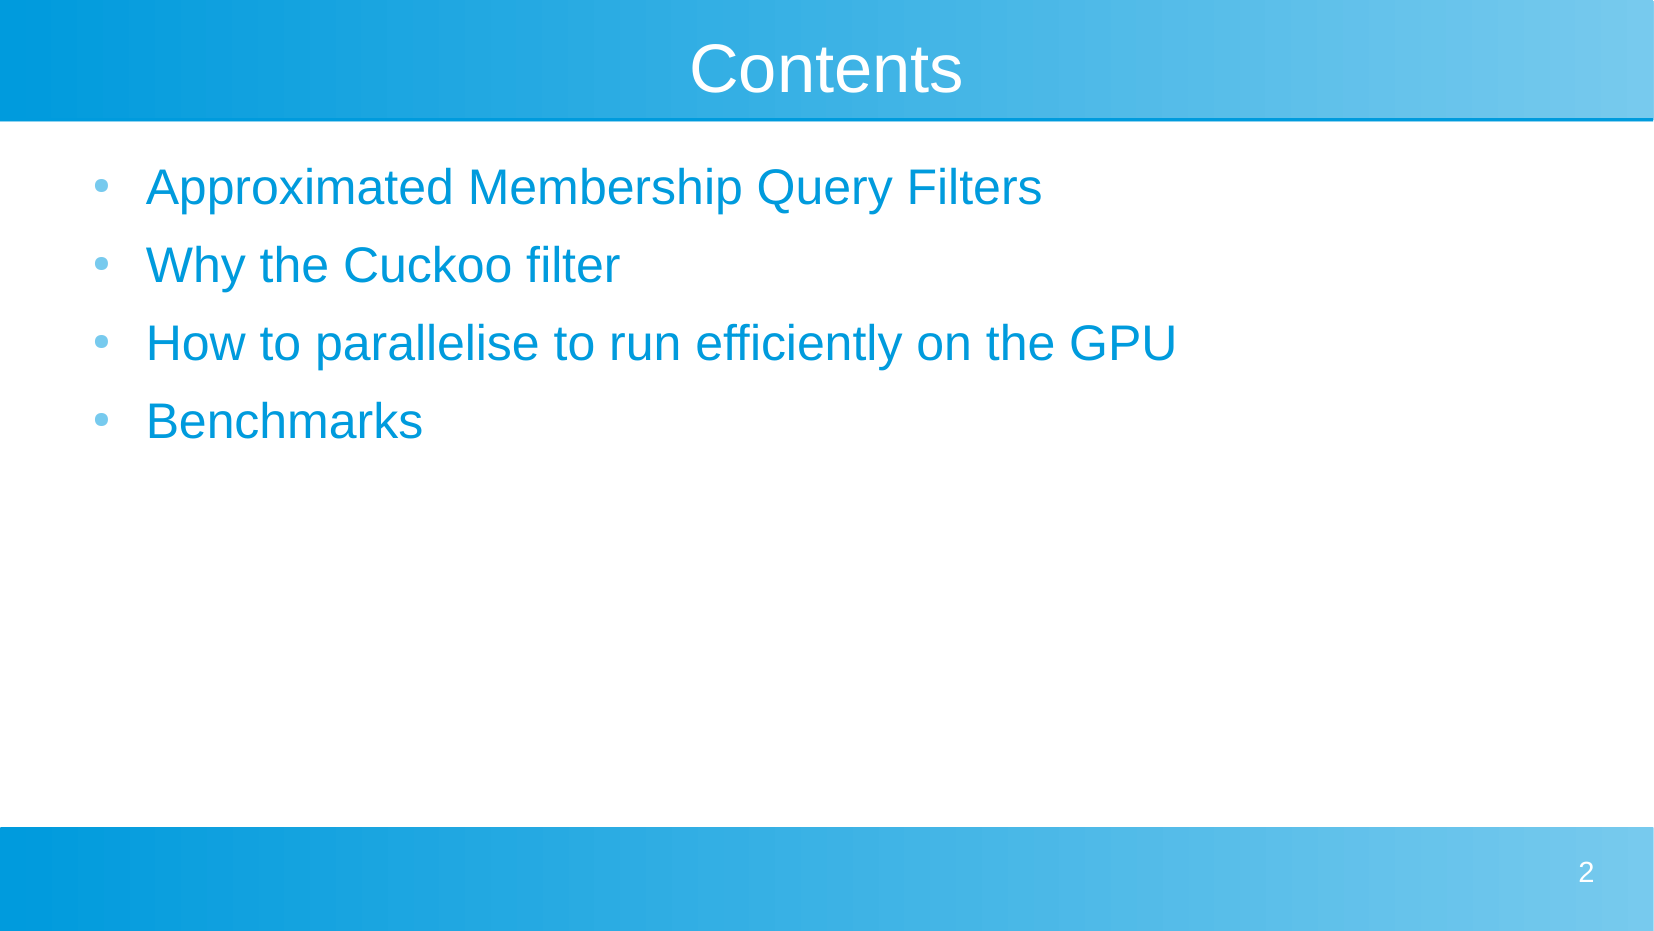

# Contents
Approximated Membership Query Filters
Why the Cuckoo filter
How to parallelise to run efficiently on the GPU
Benchmarks
2